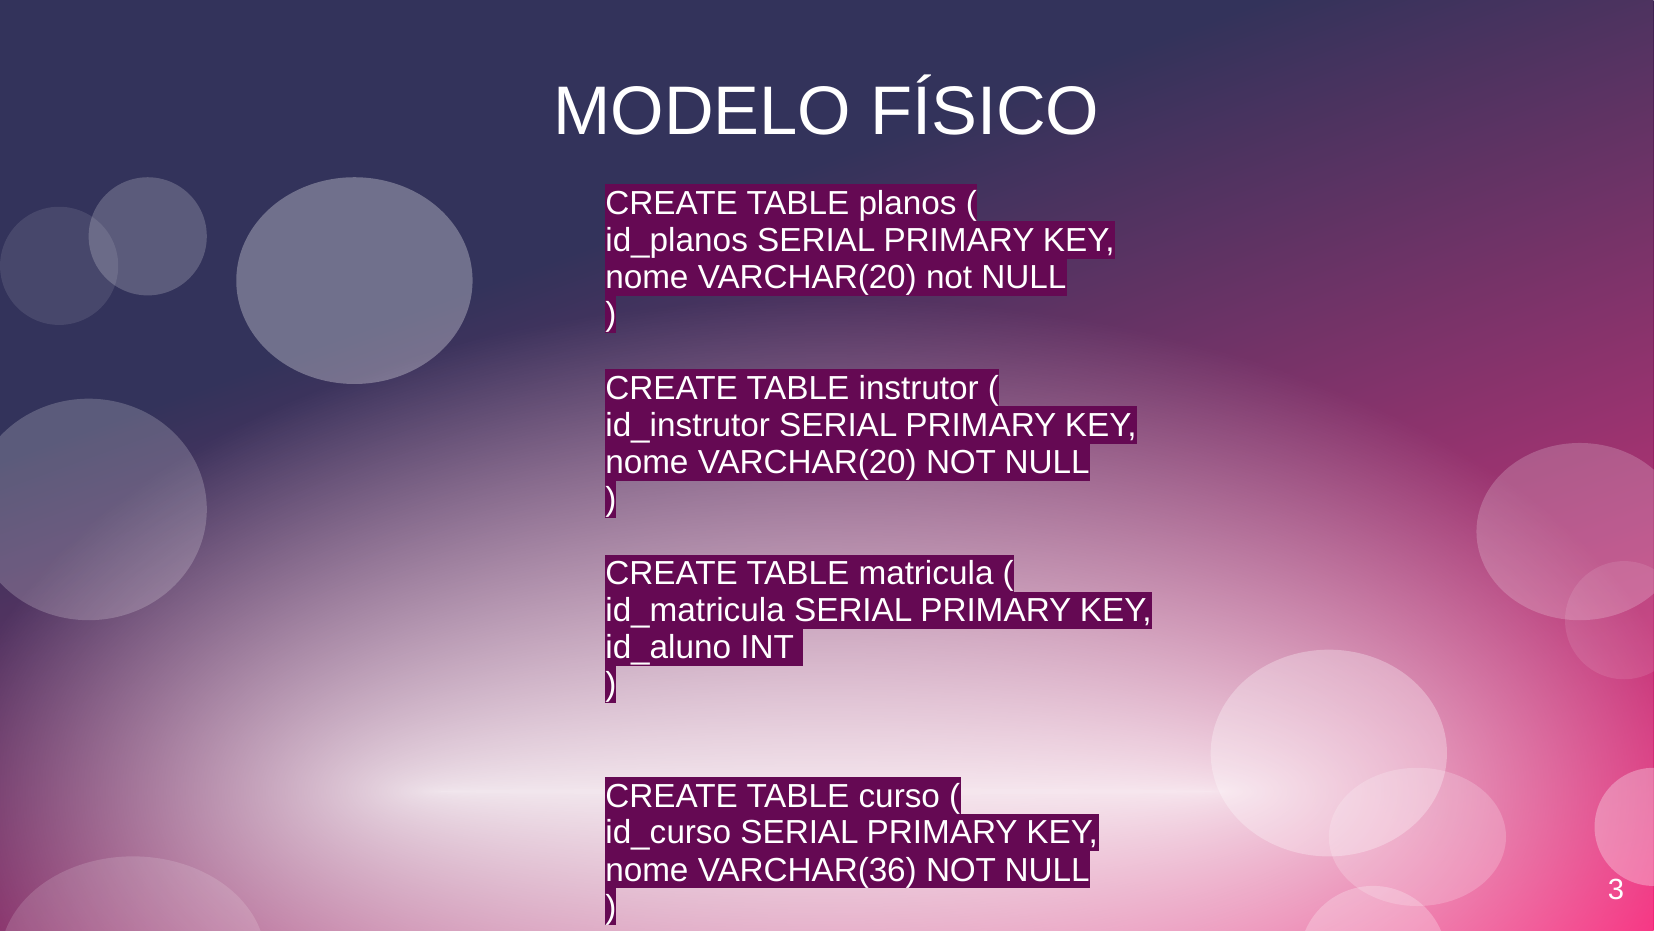

# MODELO FÍSICO
CREATE TABLE planos (
id_planos SERIAL PRIMARY KEY,
nome VARCHAR(20) not NULL
)
CREATE TABLE instrutor (
id_instrutor SERIAL PRIMARY KEY,
nome VARCHAR(20) NOT NULL
)
CREATE TABLE matricula (
id_matricula SERIAL PRIMARY KEY,
id_aluno INT
)
CREATE TABLE curso (
id_curso SERIAL PRIMARY KEY,
nome VARCHAR(36) NOT NULL
)